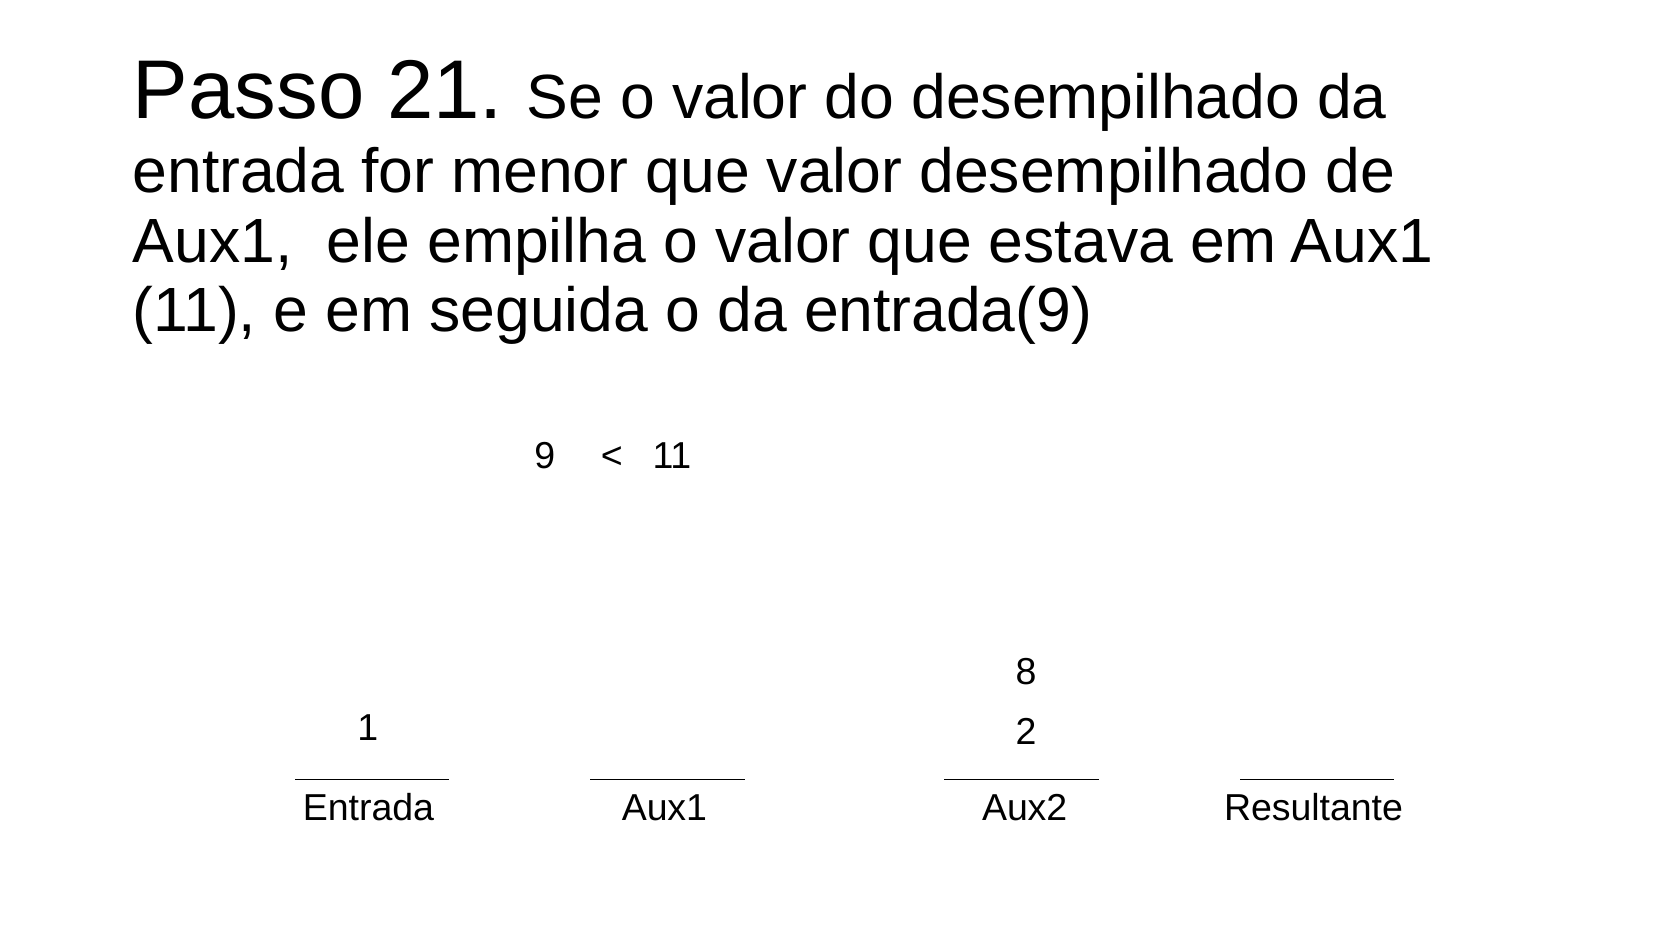

Passo 21. Se o valor do desempilhado da entrada for menor que valor desempilhado de Aux1, ele empilha o valor que estava em Aux1 (11), e em seguida o da entrada(9)
9
<
11
8
1
2
Entrada
Aux1
Aux2
Resultante